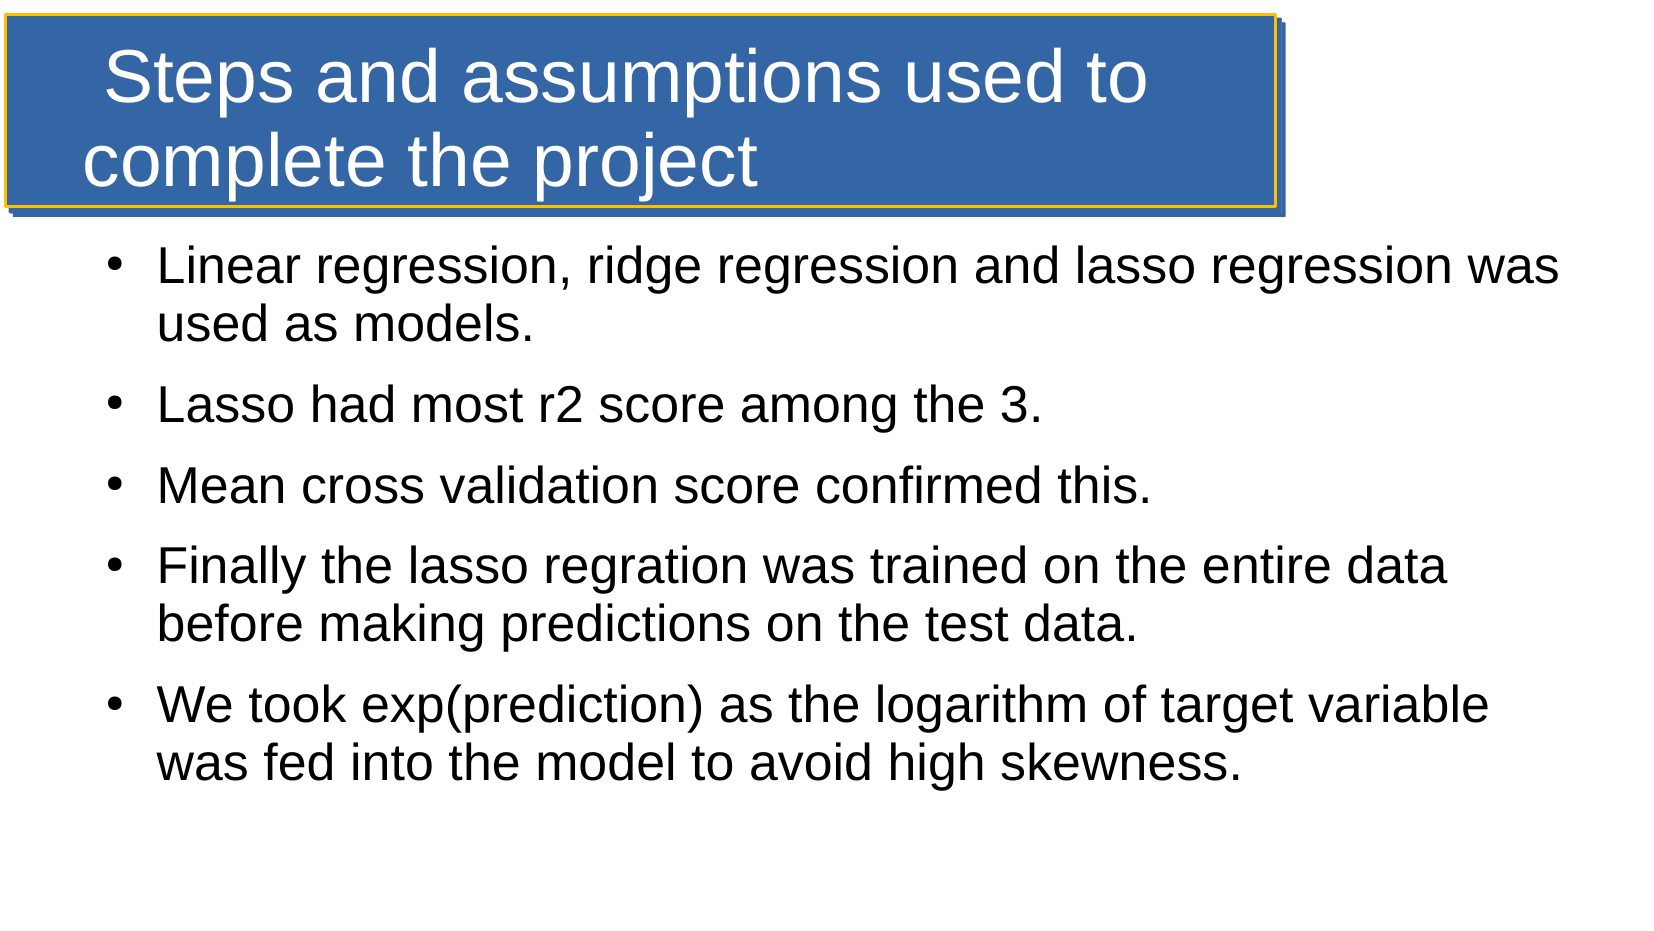

# Steps and assumptions used to complete the project
Linear regression, ridge regression and lasso regression was used as models.
Lasso had most r2 score among the 3.
Mean cross validation score confirmed this.
Finally the lasso regration was trained on the entire data before making predictions on the test data.
We took exp(prediction) as the logarithm of target variable was fed into the model to avoid high skewness.